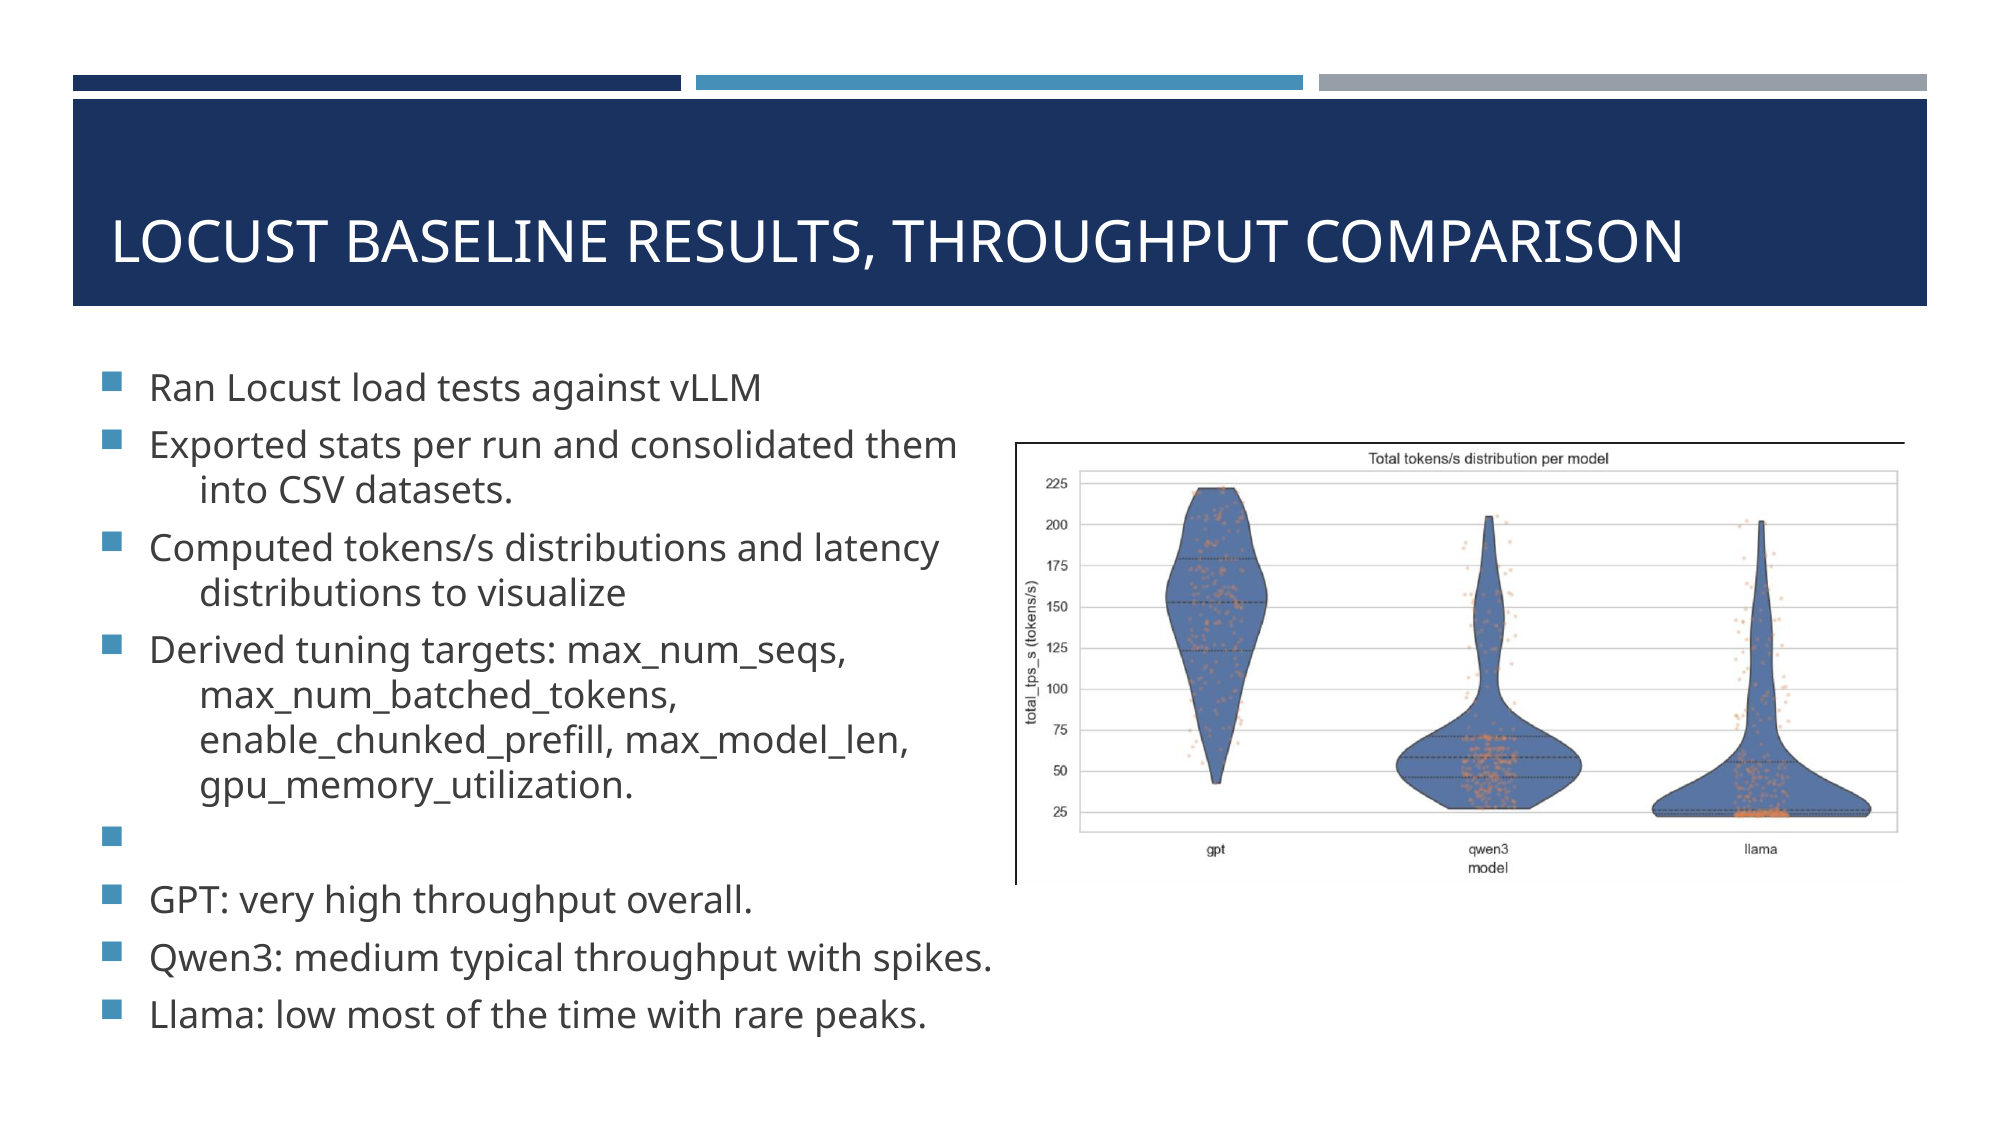

# Locust Baseline Results, Throughput Comparison
Ran Locust load tests against vLLM
Exported stats per run and consolidated them into CSV datasets.
Computed tokens/s distributions and latency distributions to visualize
Derived tuning targets: max_num_seqs, max_num_batched_tokens, enable_chunked_prefill, max_model_len, gpu_memory_utilization.
GPT: very high throughput overall.
Qwen3: medium typical throughput with spikes.
Llama: low most of the time with rare peaks.